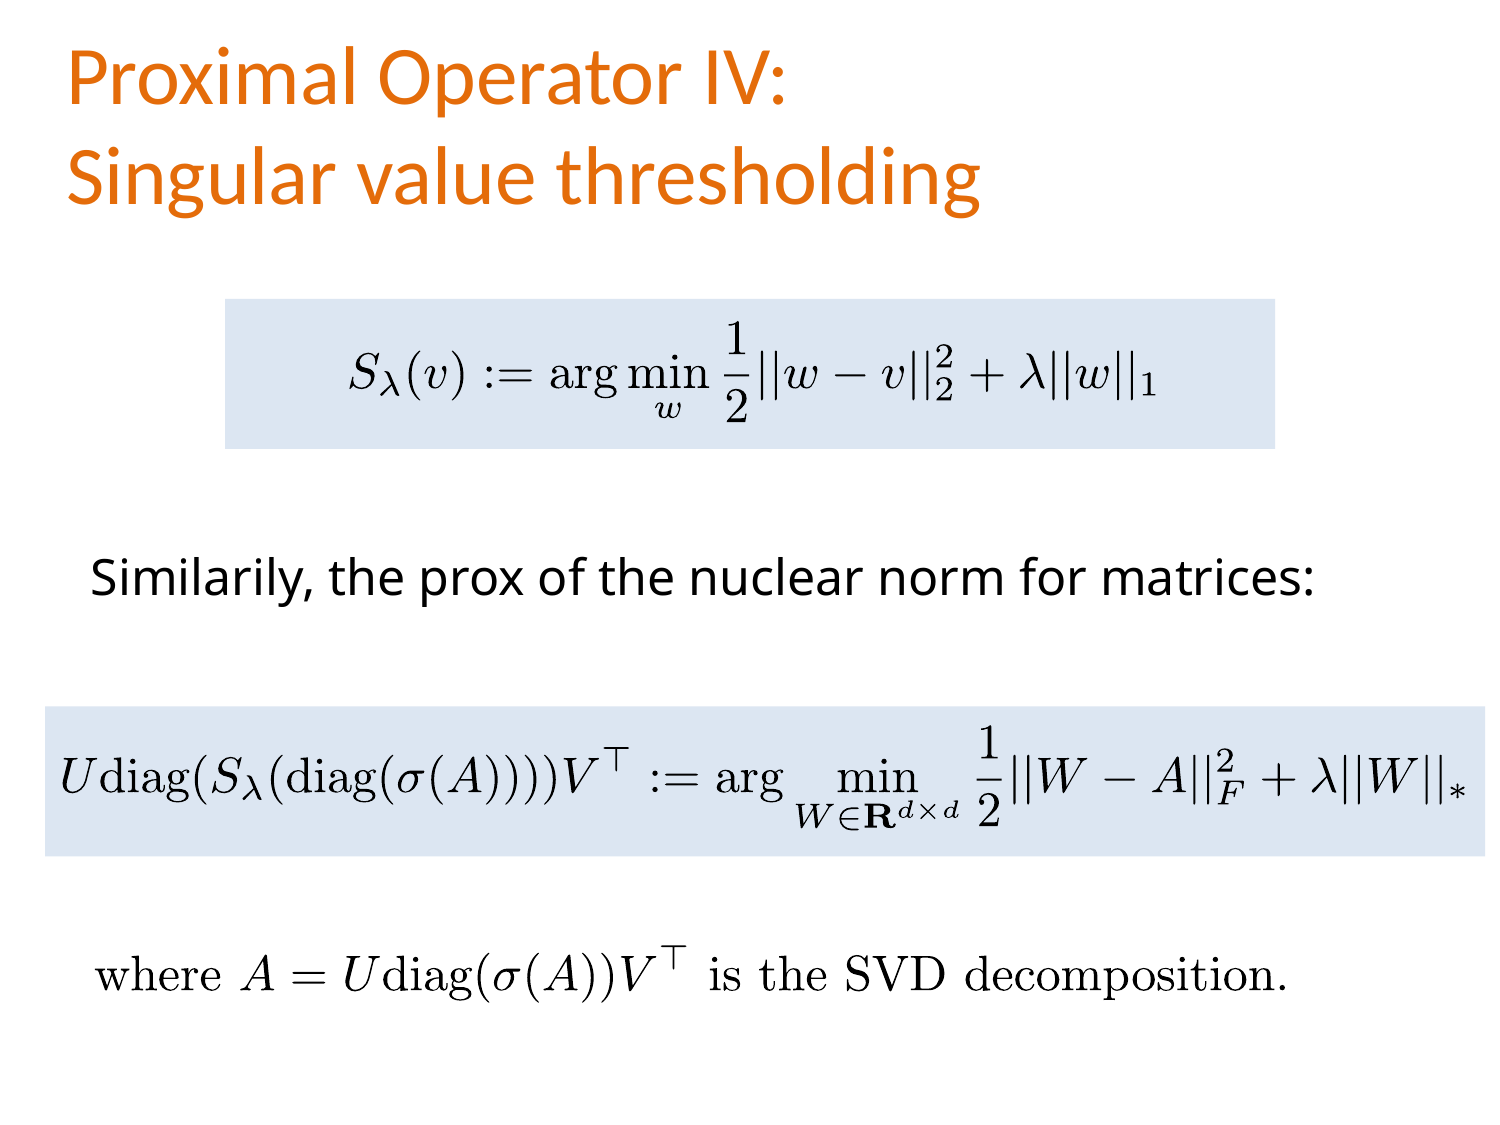

Proximal Operator IV:
Singular value thresholding
Similarily, the prox of the nuclear norm for matrices: